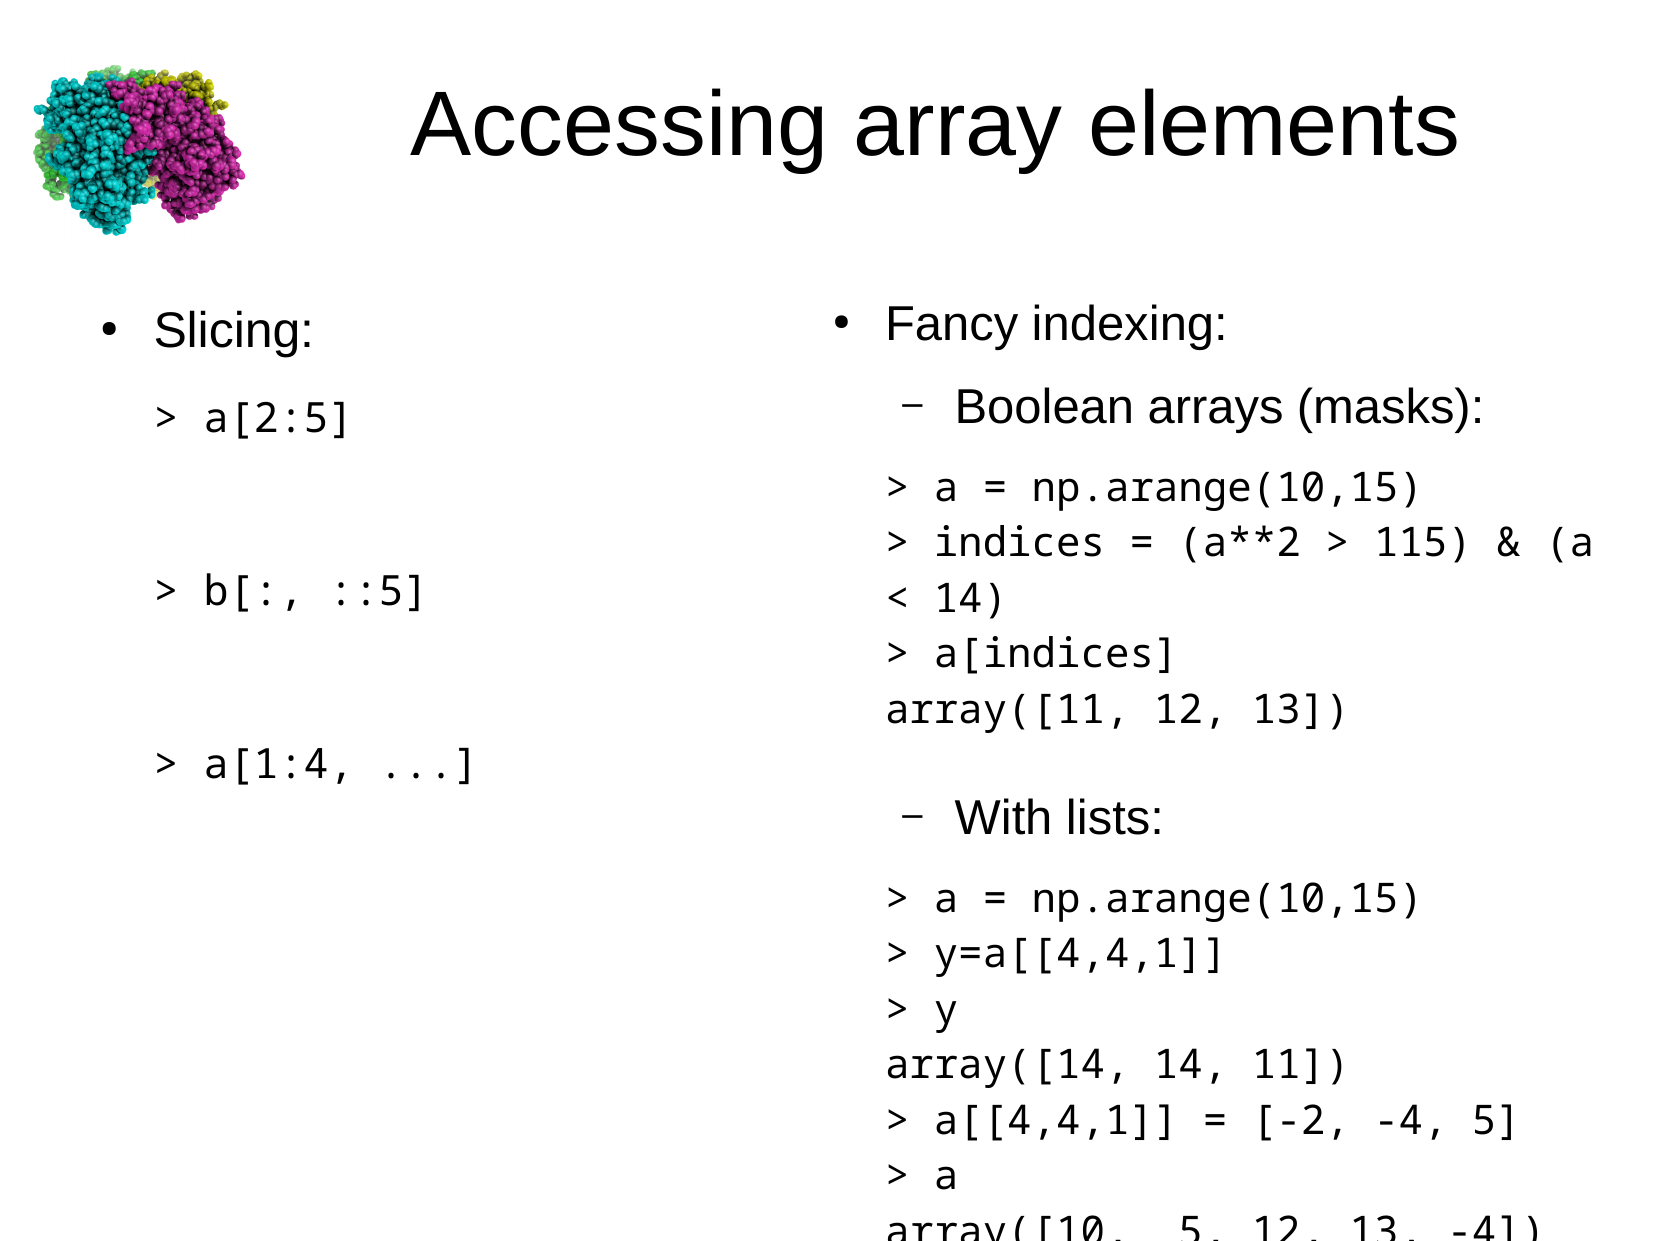

# Accessing array elements
Fancy indexing:
Boolean arrays (masks):
> a = np.arange(10,15)
> indices = (a**2 > 115) & (a < 14)
> a[indices]
array([11, 12, 13])
With lists:
> a = np.arange(10,15)
> y=a[[4,4,1]]
> y
array([14, 14, 11])
> a[[4,4,1]] = [-2, -4, 5]
> a
array([10, 5, 12, 13, -4])
Slicing:
> a[2:5]
> b[:, ::5]
> a[1:4, ...]